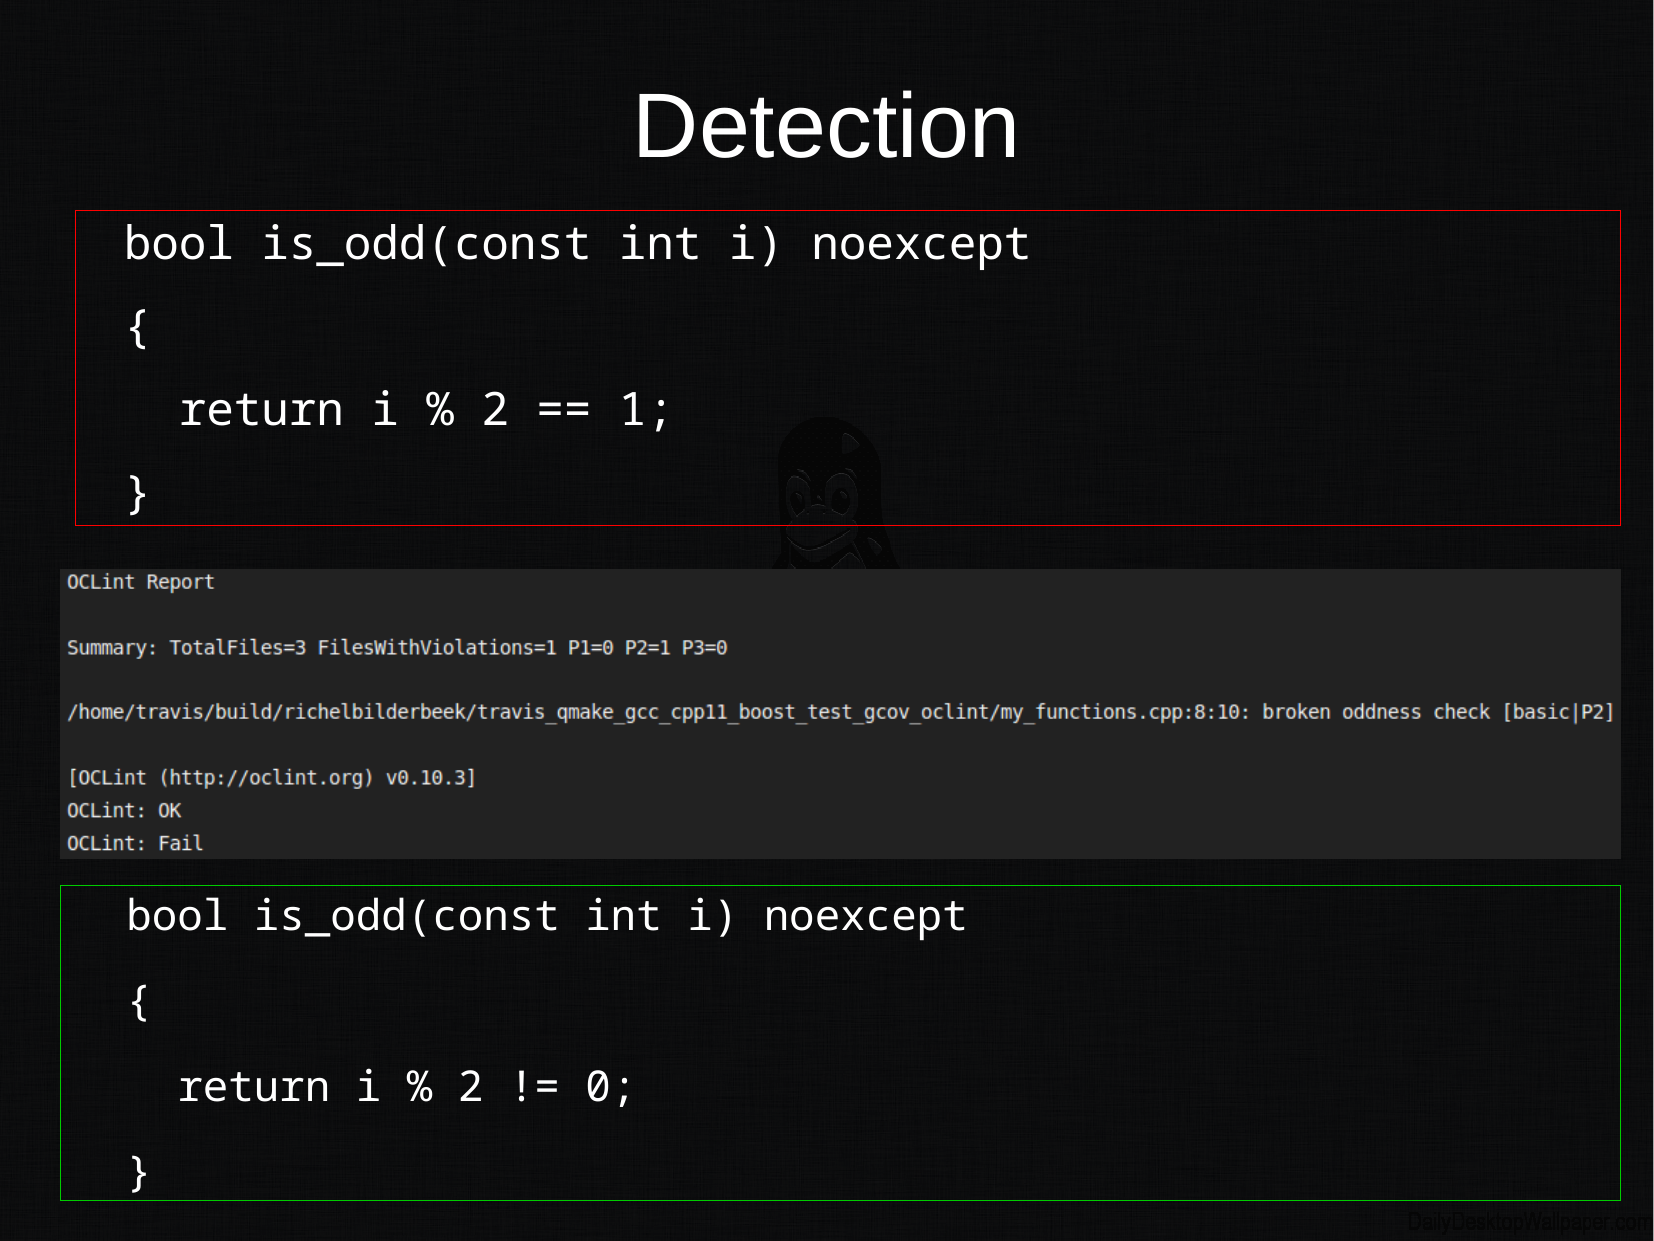

# Detection
bool is_odd(const int i) noexcept
{
 return i % 2 == 1;
}
bool is_odd(const int i) noexcept
{
 return i % 2 != 0;
}